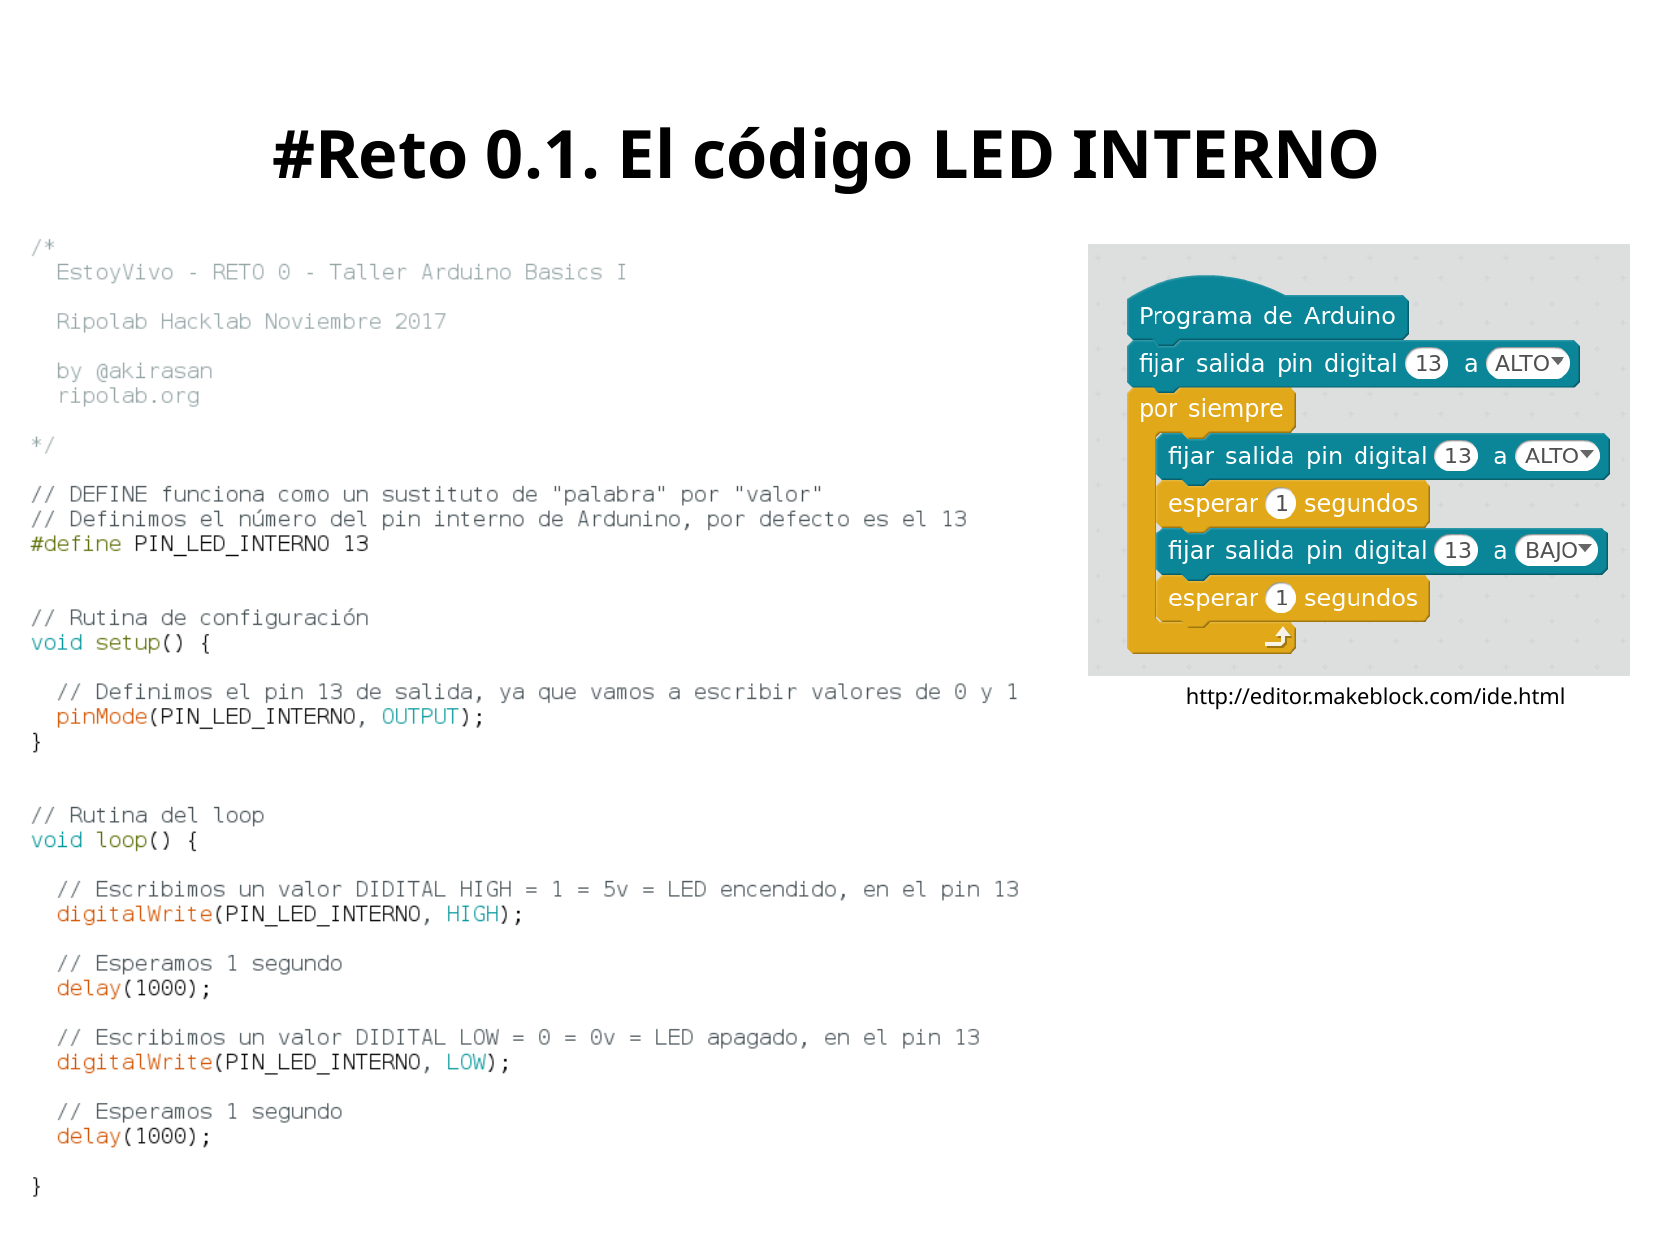

# #Reto 0.1. El código LED INTERNO
http://editor.makeblock.com/ide.html